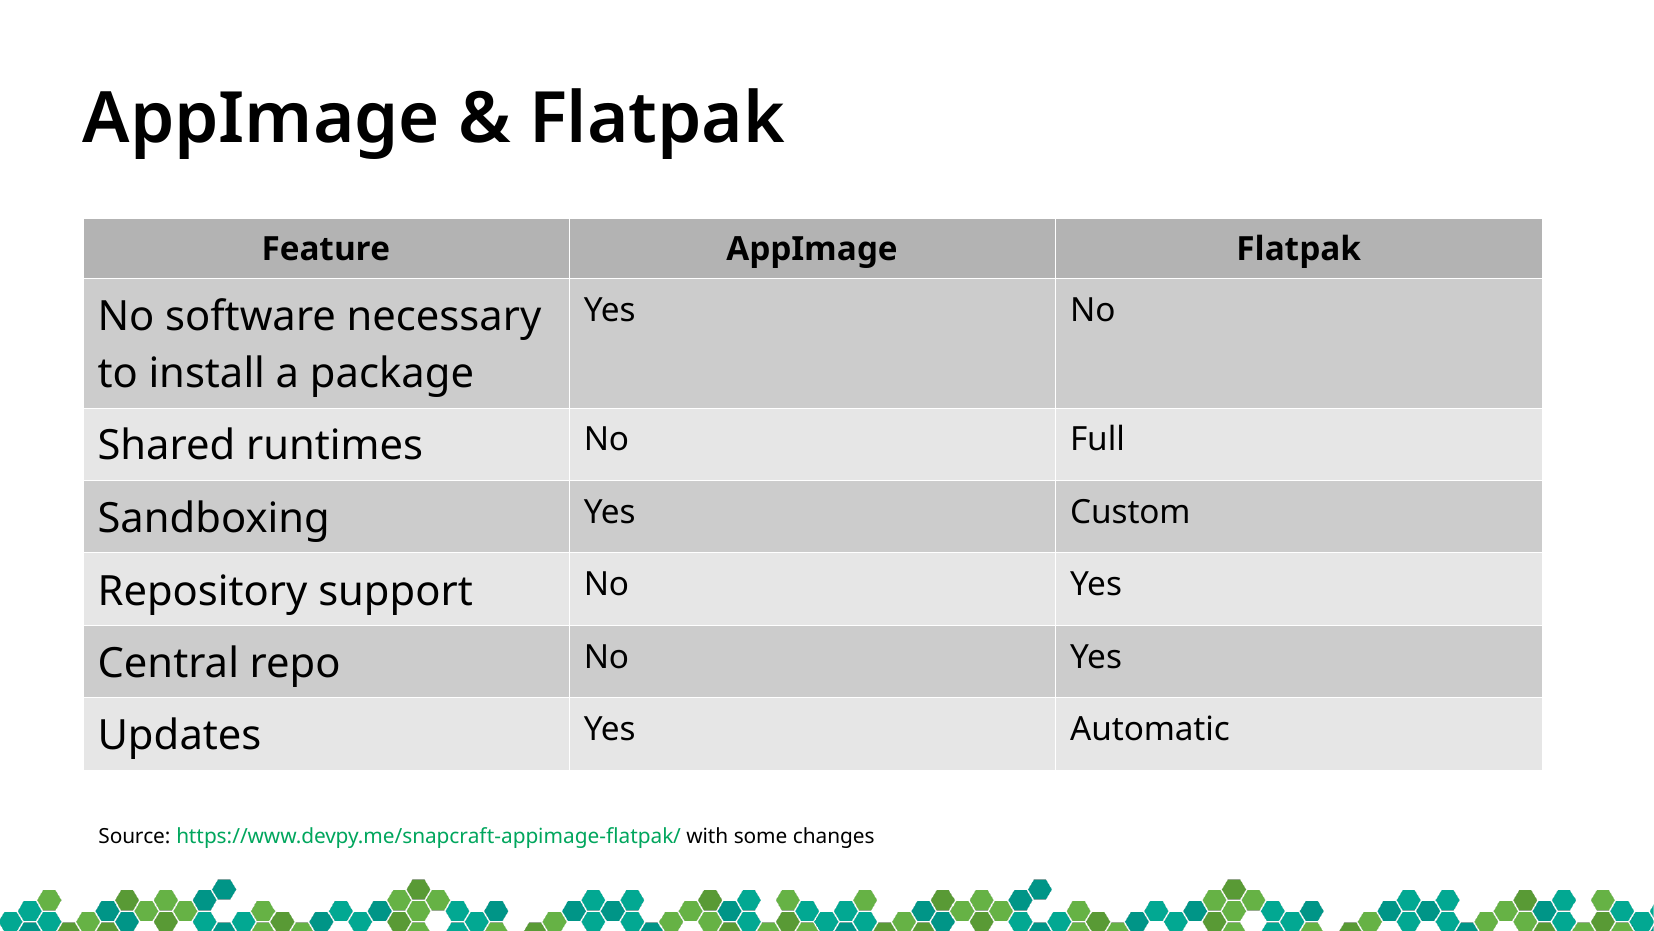

# AppImage & Flatpak
| Feature | AppImage | Flatpak |
| --- | --- | --- |
| No software necessary to install a package | Yes | No |
| Shared runtimes | No | Full |
| Sandboxing | Yes | Custom |
| Repository support | No | Yes |
| Central repo | No | Yes |
| Updates | Yes | Automatic |
Source: https://www.devpy.me/snapcraft-appimage-flatpak/ with some changes